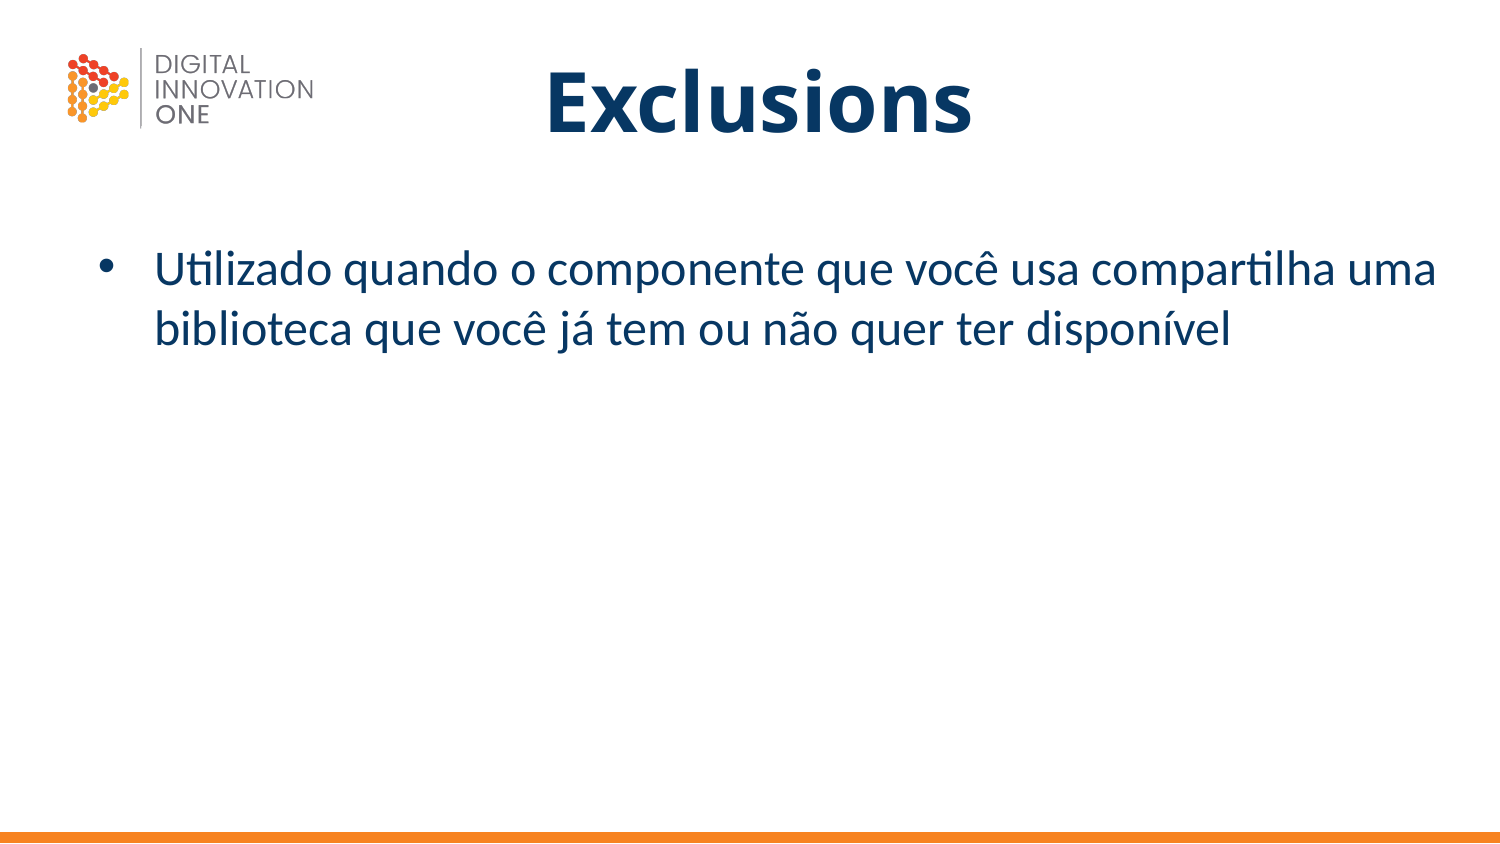

Exclusions
Utilizado quando o componente que você usa compartilha uma biblioteca que você já tem ou não quer ter disponível